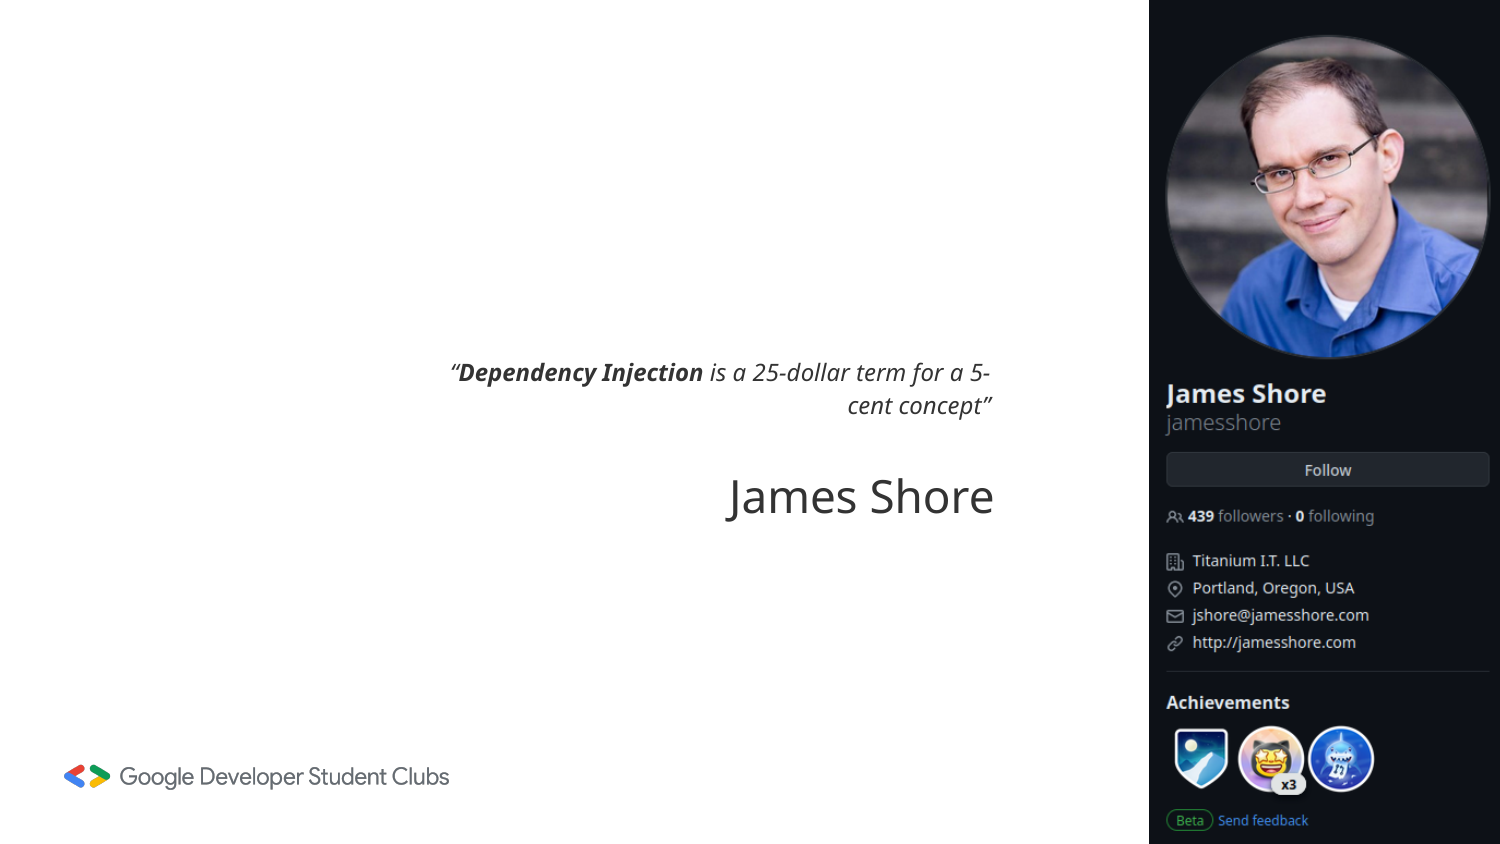

# “Dependency Injection is a 25-dollar term for a 5-cent concept”
James Shore